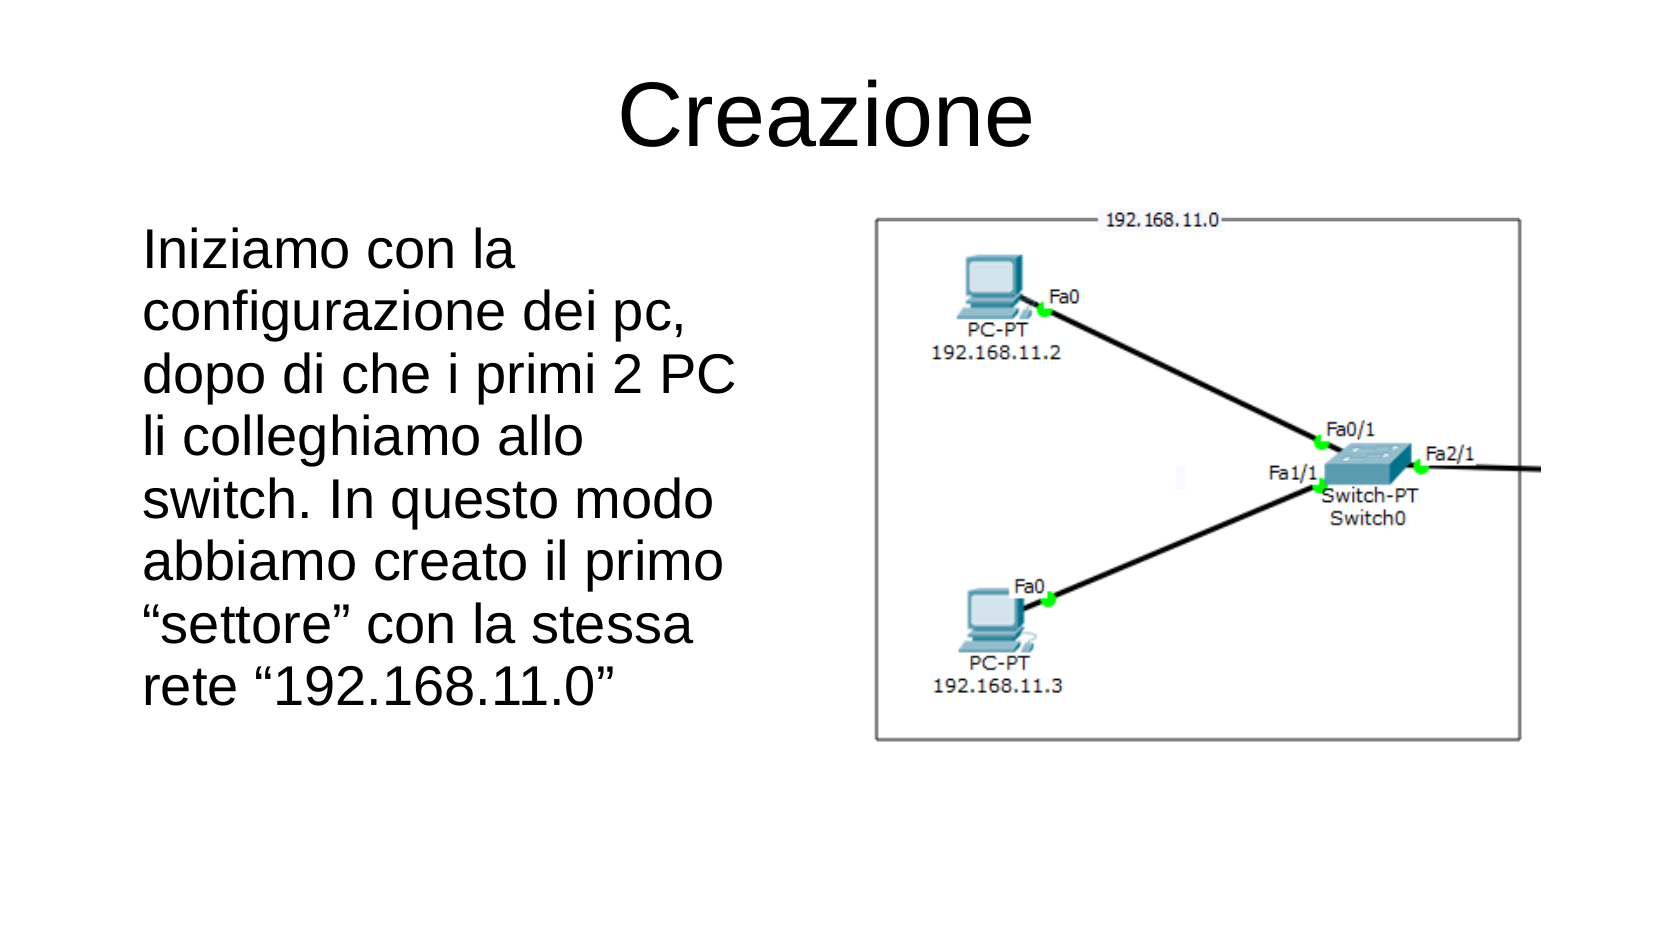

# Creazione
Iniziamo con la configurazione dei pc, dopo di che i primi 2 PC li colleghiamo allo switch. In questo modo abbiamo creato il primo “settore” con la stessa rete “192.168.11.0”